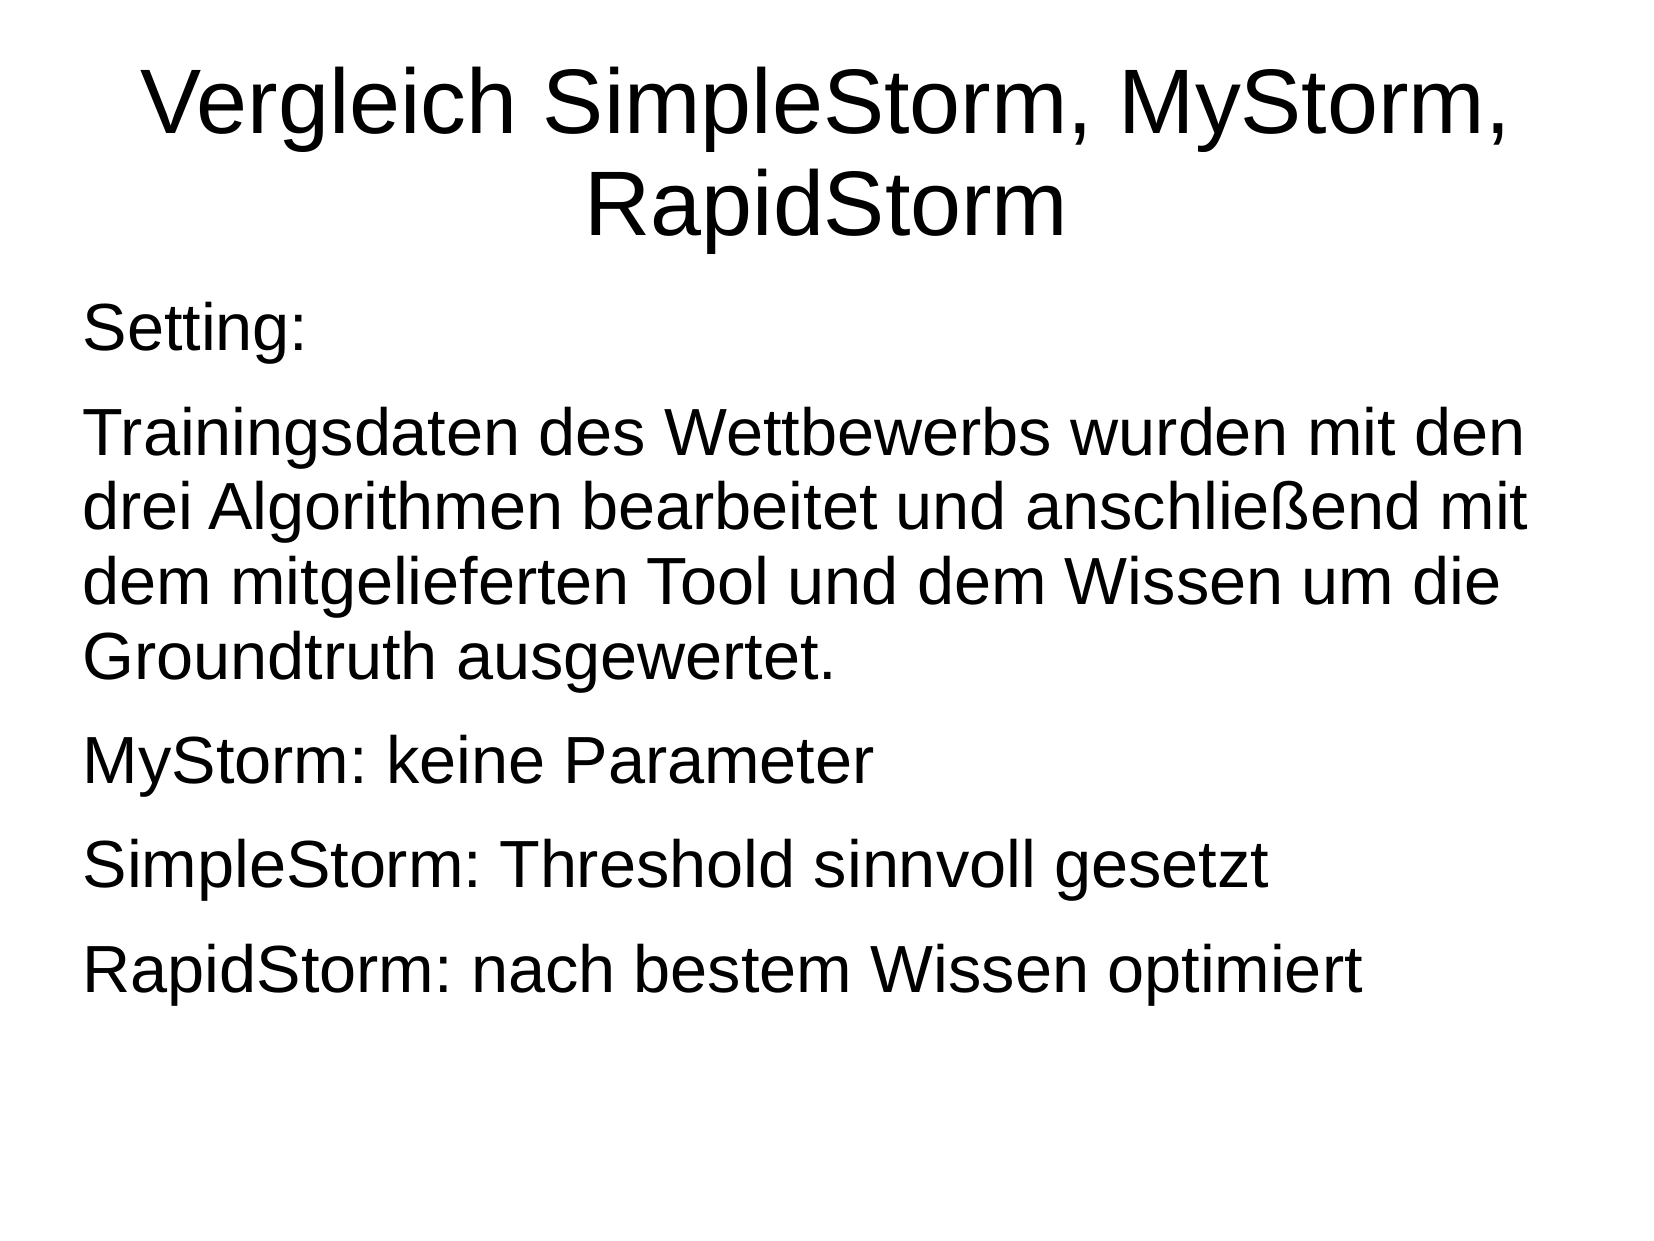

# Vergleich SimpleStorm, MyStorm, RapidStorm
Setting:
Trainingsdaten des Wettbewerbs wurden mit den drei Algorithmen bearbeitet und anschließend mit dem mitgelieferten Tool und dem Wissen um die Groundtruth ausgewertet.
MyStorm: keine Parameter
SimpleStorm: Threshold sinnvoll gesetzt
RapidStorm: nach bestem Wissen optimiert